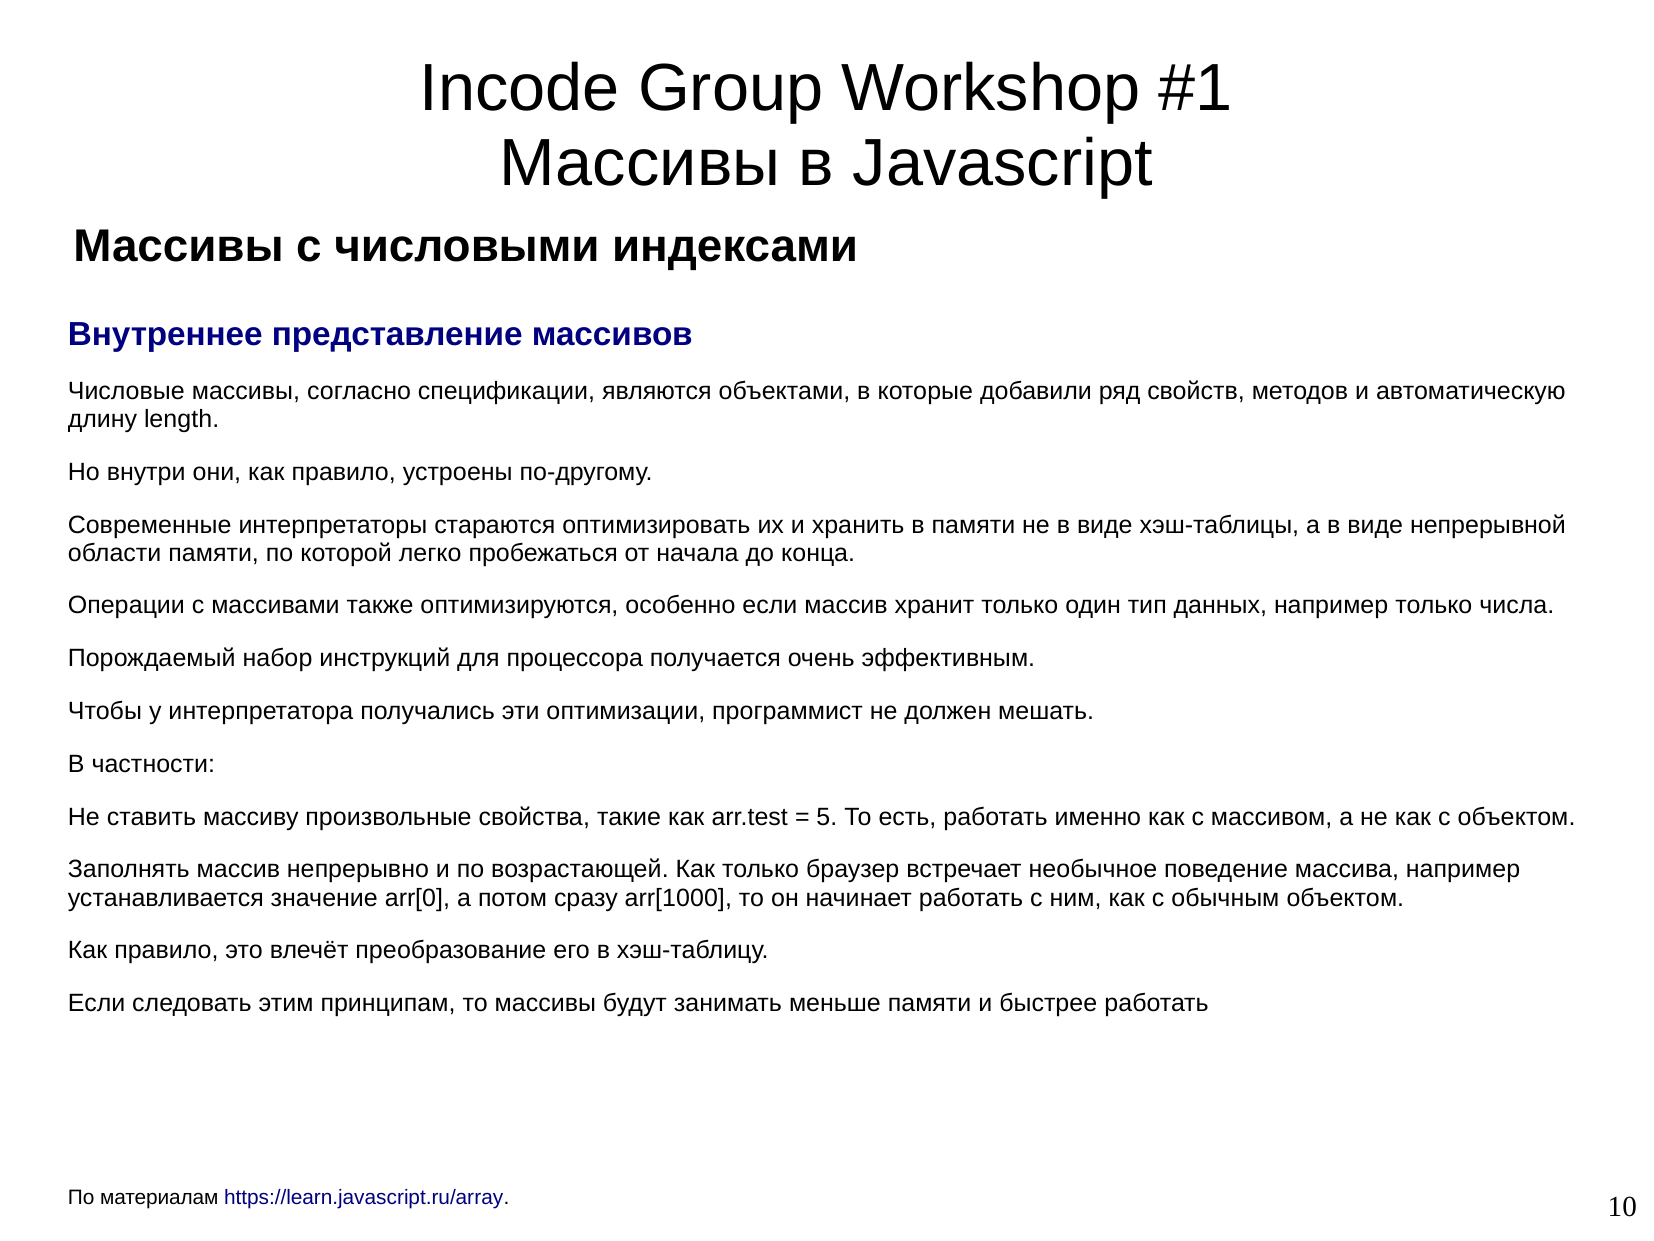

# Incode Group Workshop #1 Массивы в Javascript
Массивы с числовыми индексами
Внутреннее представление массивов
Числовые массивы, согласно спецификации, являются объектами, в которые добавили ряд свойств, методов и автоматическую длину length.
Но внутри они, как правило, устроены по-другому.
Современные интерпретаторы стараются оптимизировать их и хранить в памяти не в виде хэш-таблицы, а в виде непрерывной области памяти, по которой легко пробежаться от начала до конца.
Операции с массивами также оптимизируются, особенно если массив хранит только один тип данных, например только числа.
Порождаемый набор инструкций для процессора получается очень эффективным.
Чтобы у интерпретатора получались эти оптимизации, программист не должен мешать.
В частности:
Не ставить массиву произвольные свойства, такие как arr.test = 5. То есть, работать именно как с массивом, а не как с объектом.
Заполнять массив непрерывно и по возрастающей. Как только браузер встречает необычное поведение массива, например устанавливается значение arr[0], а потом сразу arr[1000], то он начинает работать с ним, как с обычным объектом.
Как правило, это влечёт преобразование его в хэш-таблицу.
Если следовать этим принципам, то массивы будут занимать меньше памяти и быстрее работать
По материалам https://learn.javascript.ru/array.
10